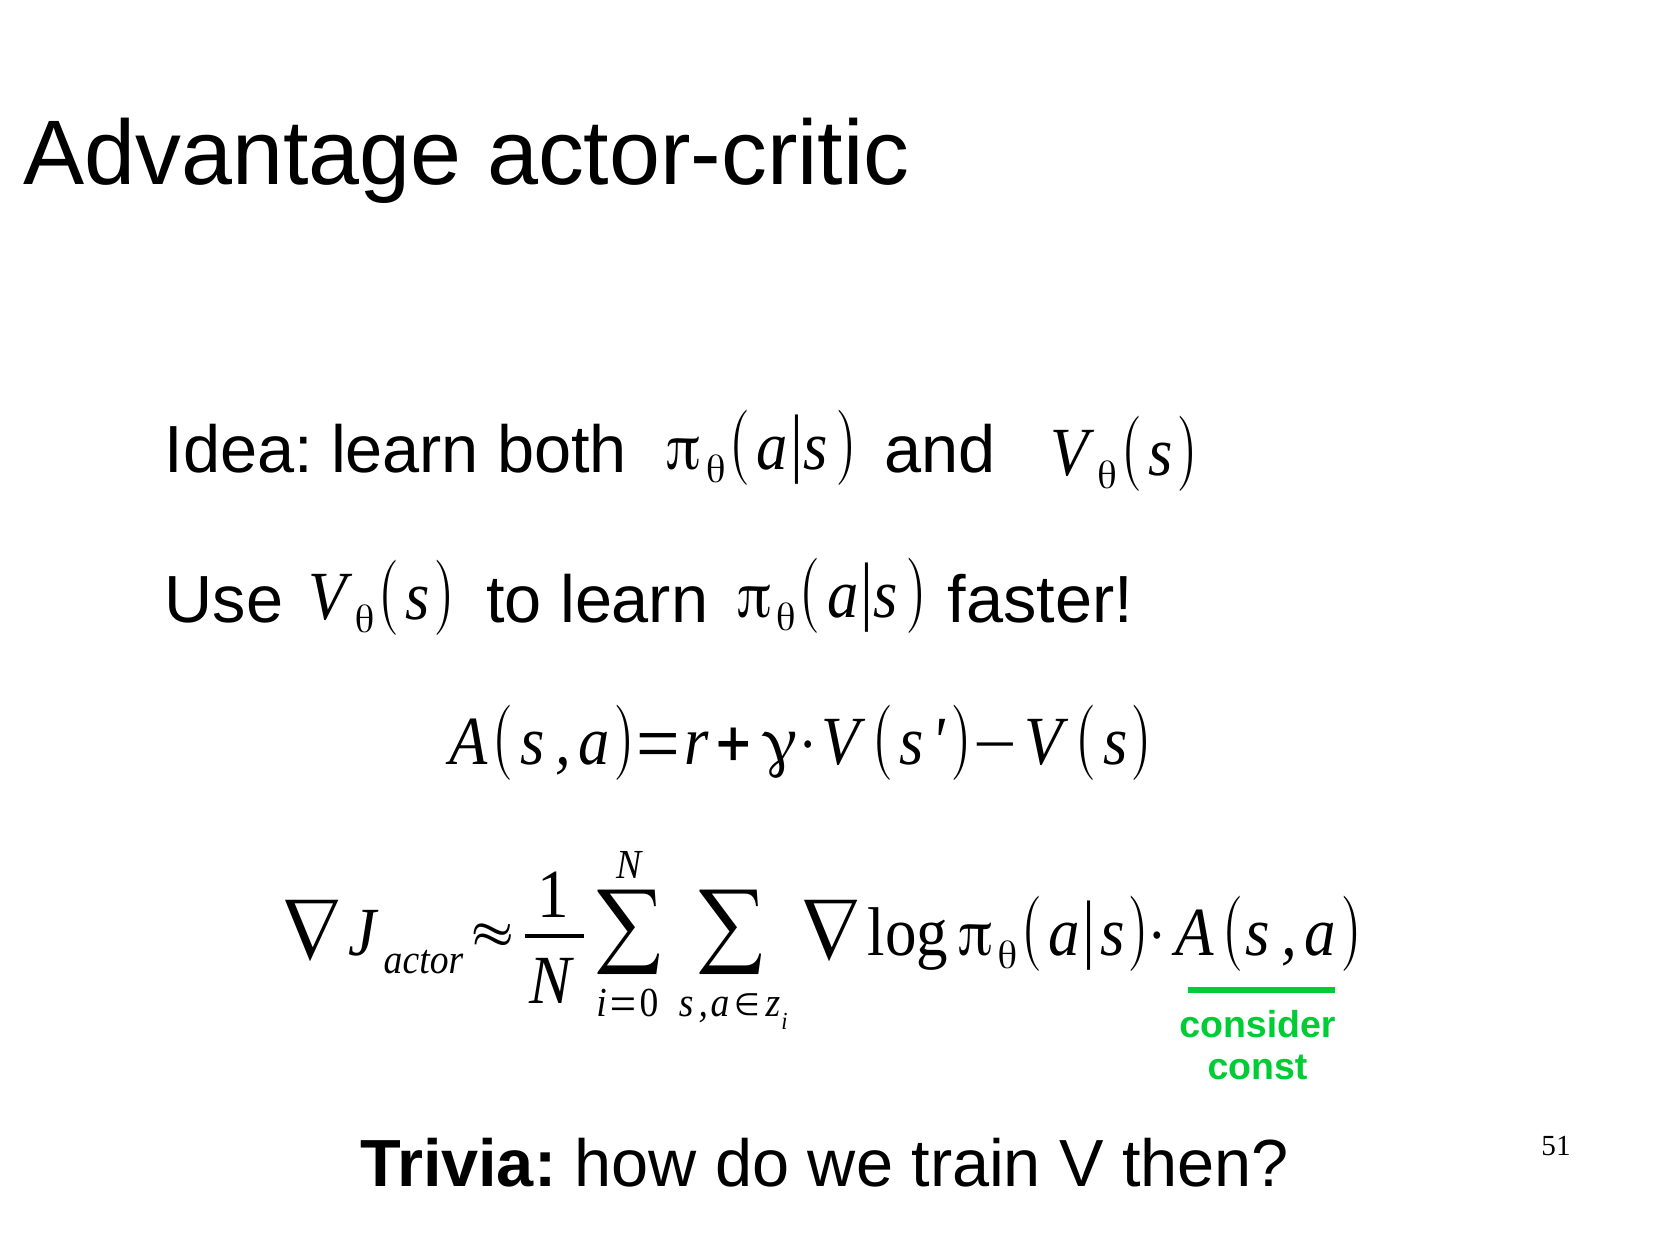

# Advantage actor-critic
Idea: learn both and
Use to learn faster!
consider
const
Trivia: how do we train V then?
51